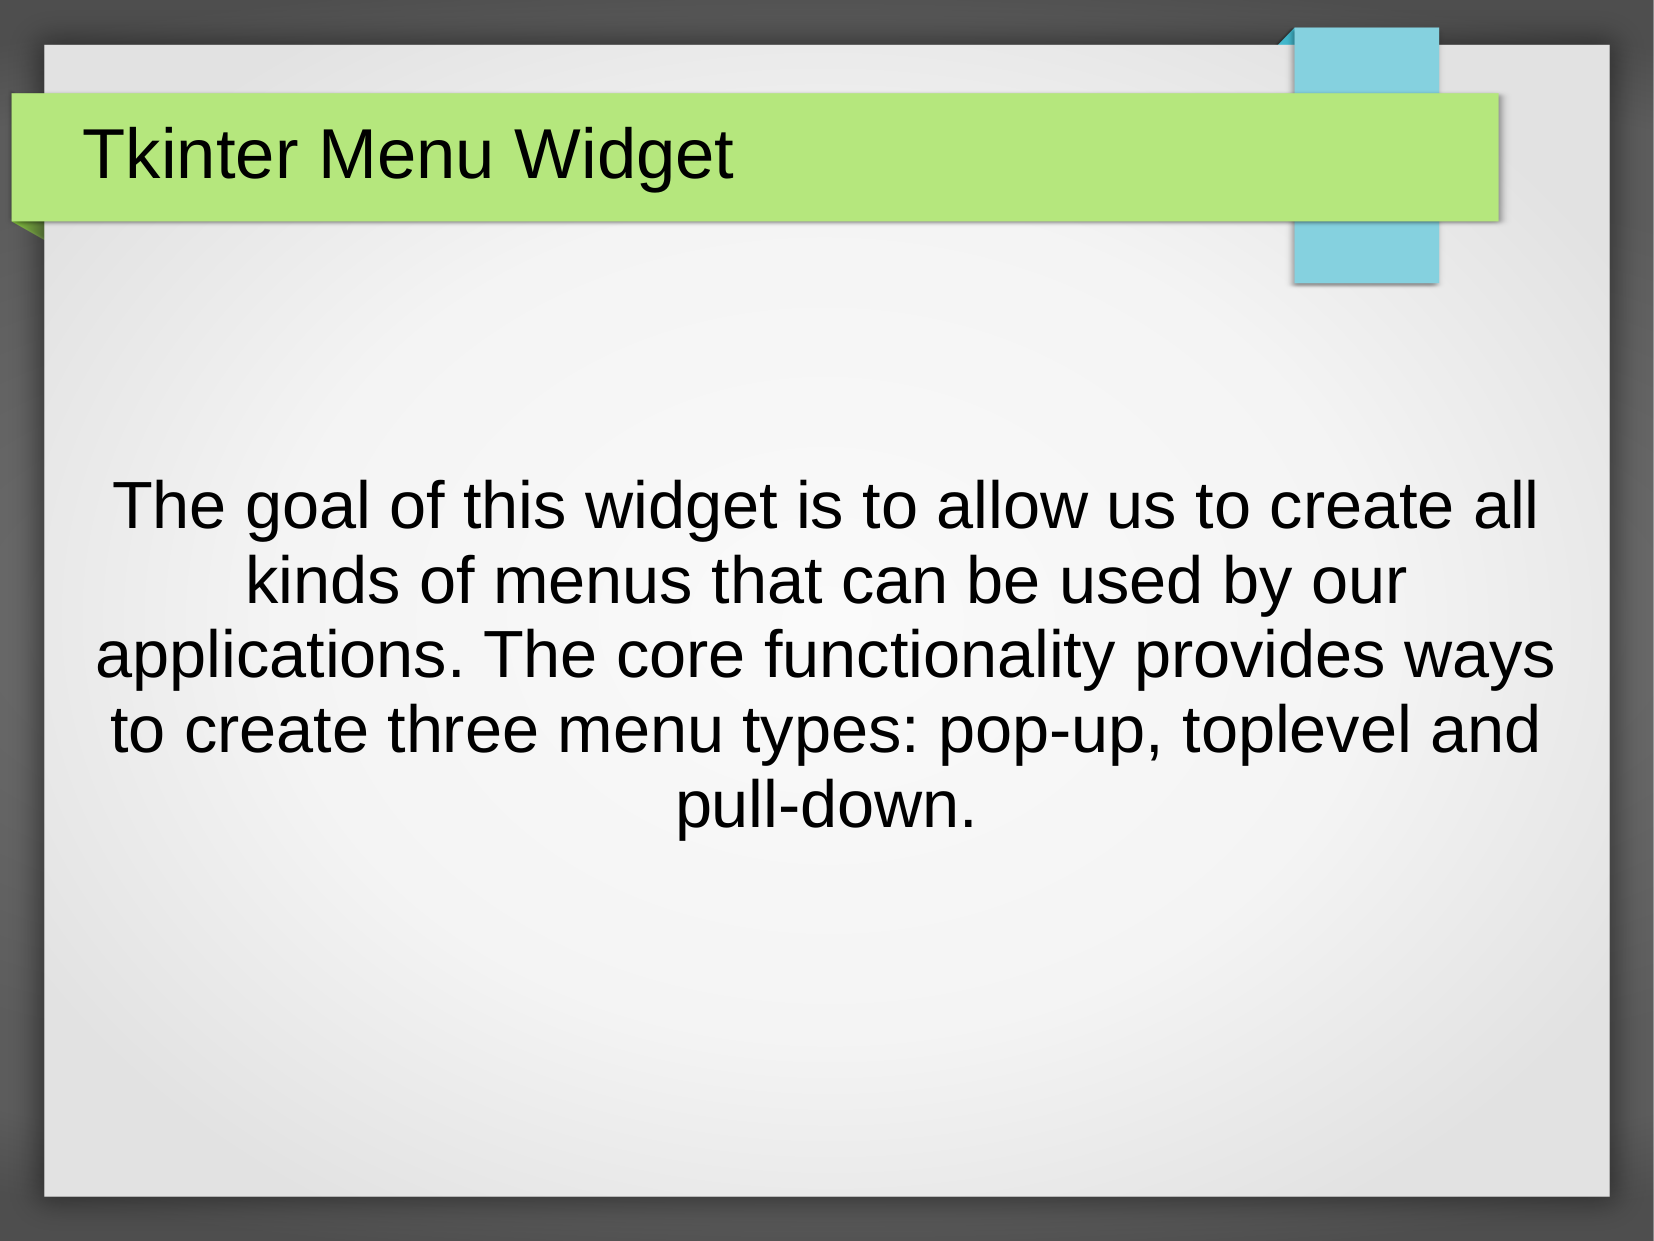

# Tkinter Menu Widget
The goal of this widget is to allow us to create all kinds of menus that can be used by our applications. The core functionality provides ways to create three menu types: pop-up, toplevel and pull-down.